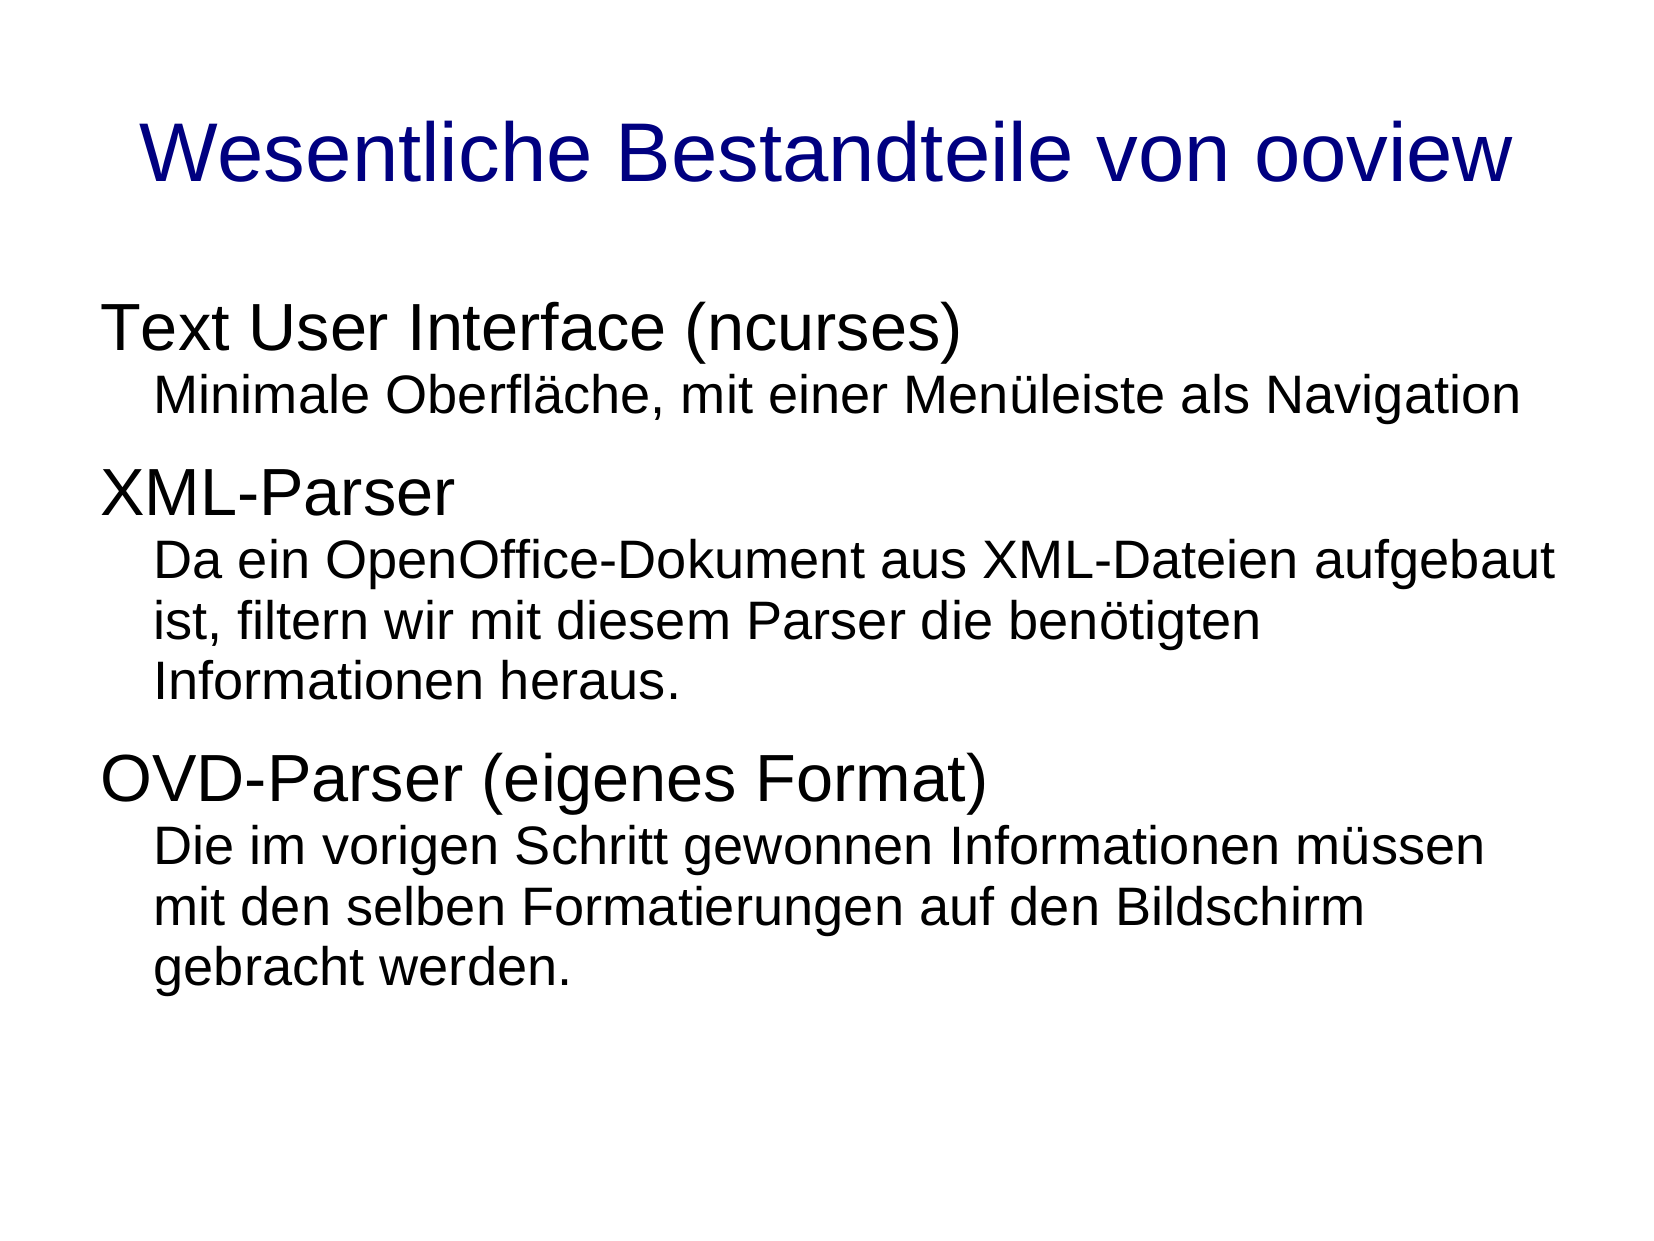

# Wesentliche Bestandteile von ooview
Text User Interface (ncurses)
Minimale Oberfläche, mit einer Menüleiste als Navigation
XML-Parser
Da ein OpenOffice-Dokument aus XML-Dateien aufgebaut ist, filtern wir mit diesem Parser die benötigten Informationen heraus.
OVD-Parser (eigenes Format)
Die im vorigen Schritt gewonnen Informationen müssen mit den selben Formatierungen auf den Bildschirm gebracht werden.